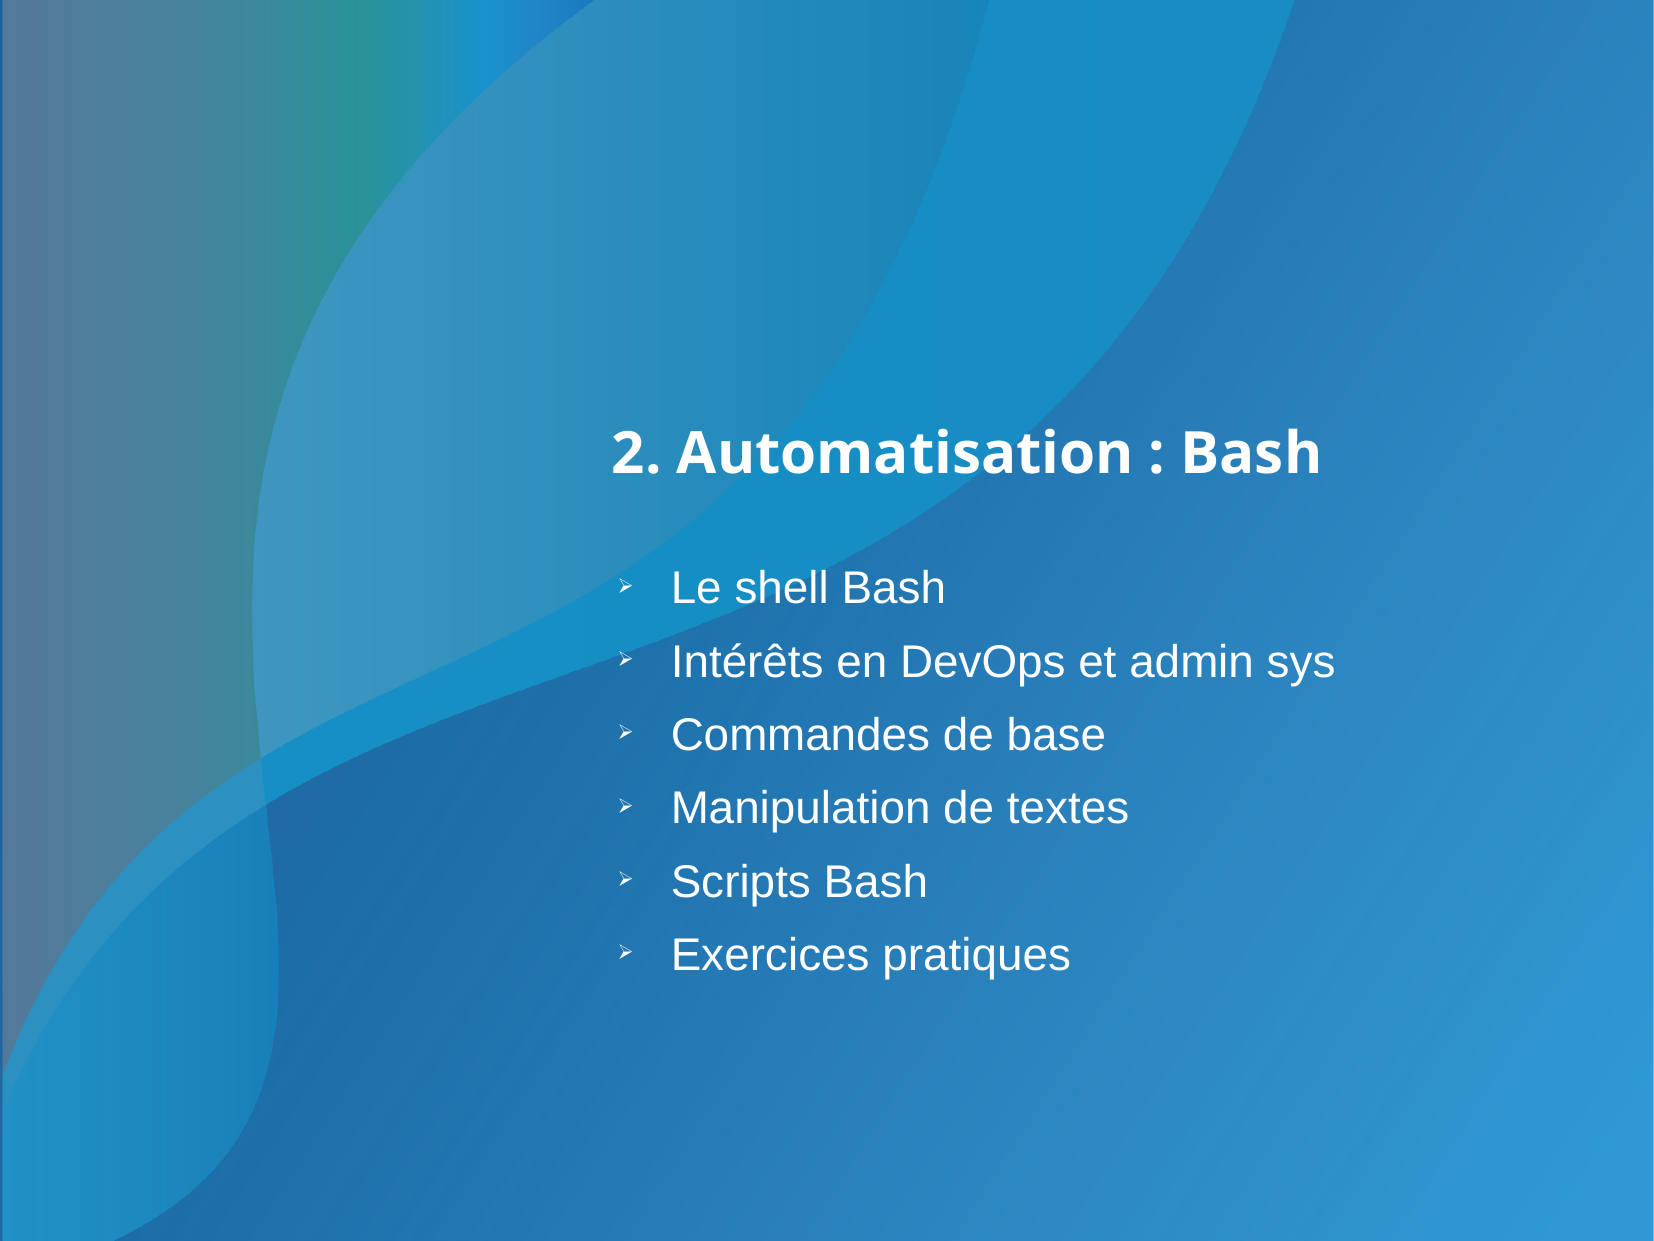

# 2. Automatisation : Bash
Le shell Bash
Intérêts en DevOps et admin sys
Commandes de base
Manipulation de textes
Scripts Bash
Exercices pratiques